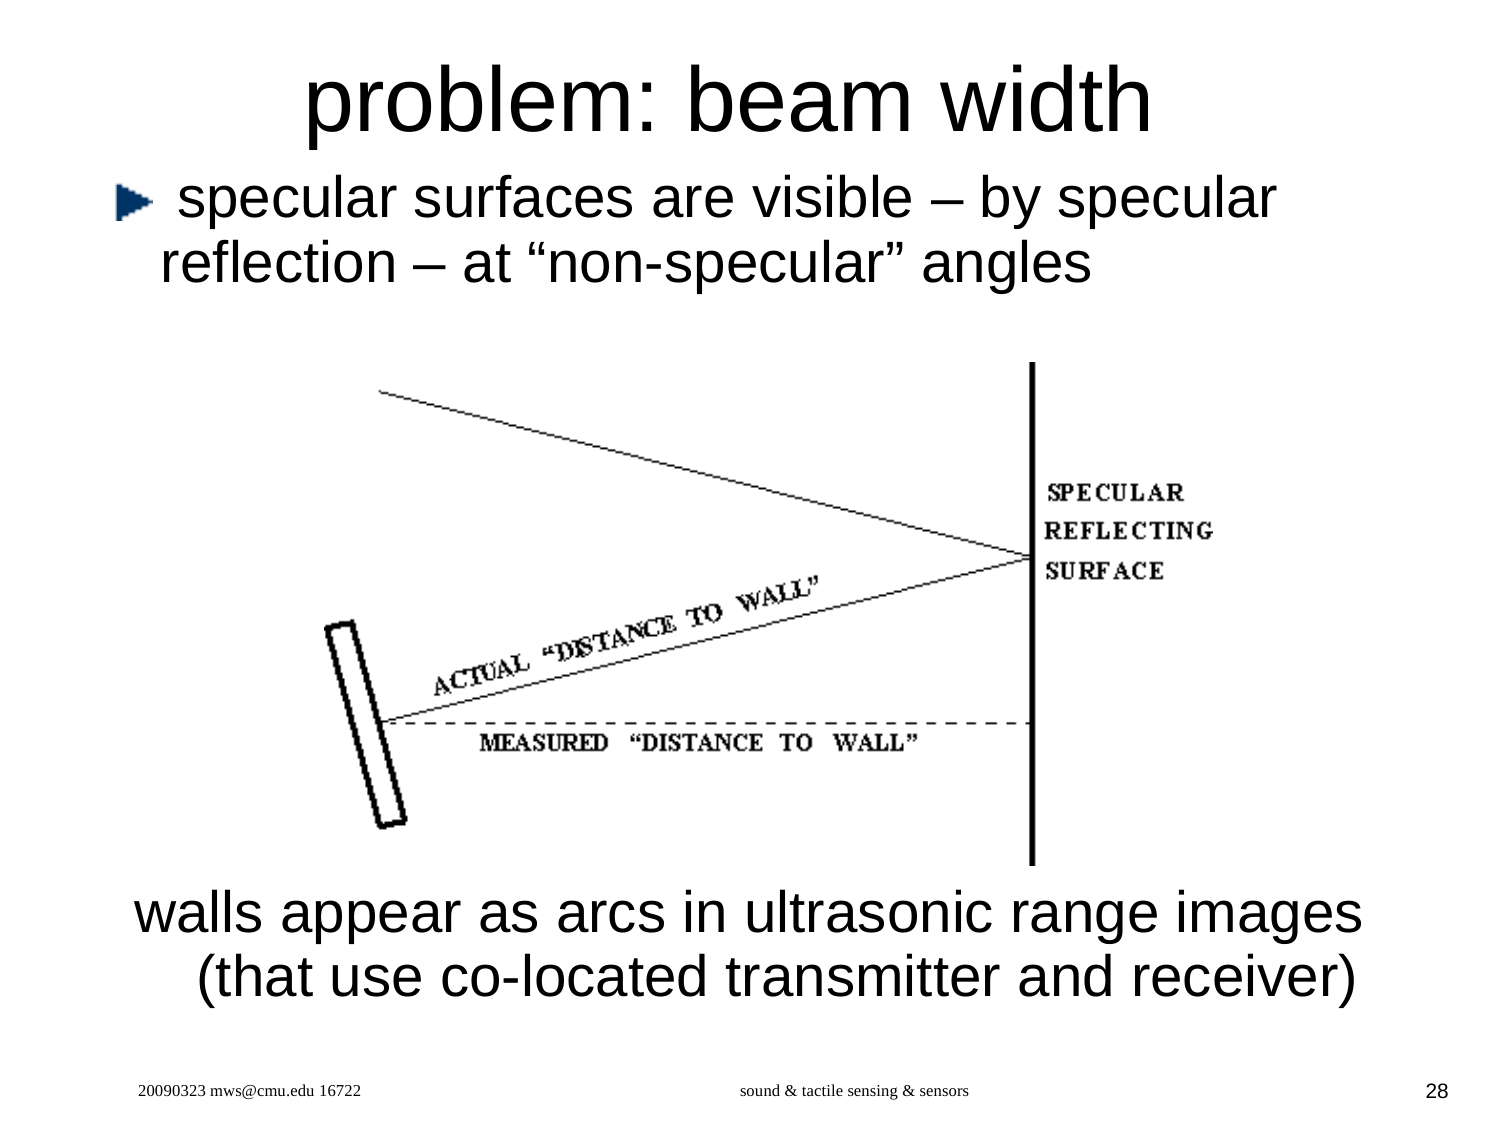

# problem: beam width
 specular surfaces are visible – by specular reflection – at “non-specular” angles
walls appear as arcs in ultrasonic range images
(that use co-located transmitter and receiver)
28
20090323 mws@cmu.edu 16722
sound & tactile sensing & sensors